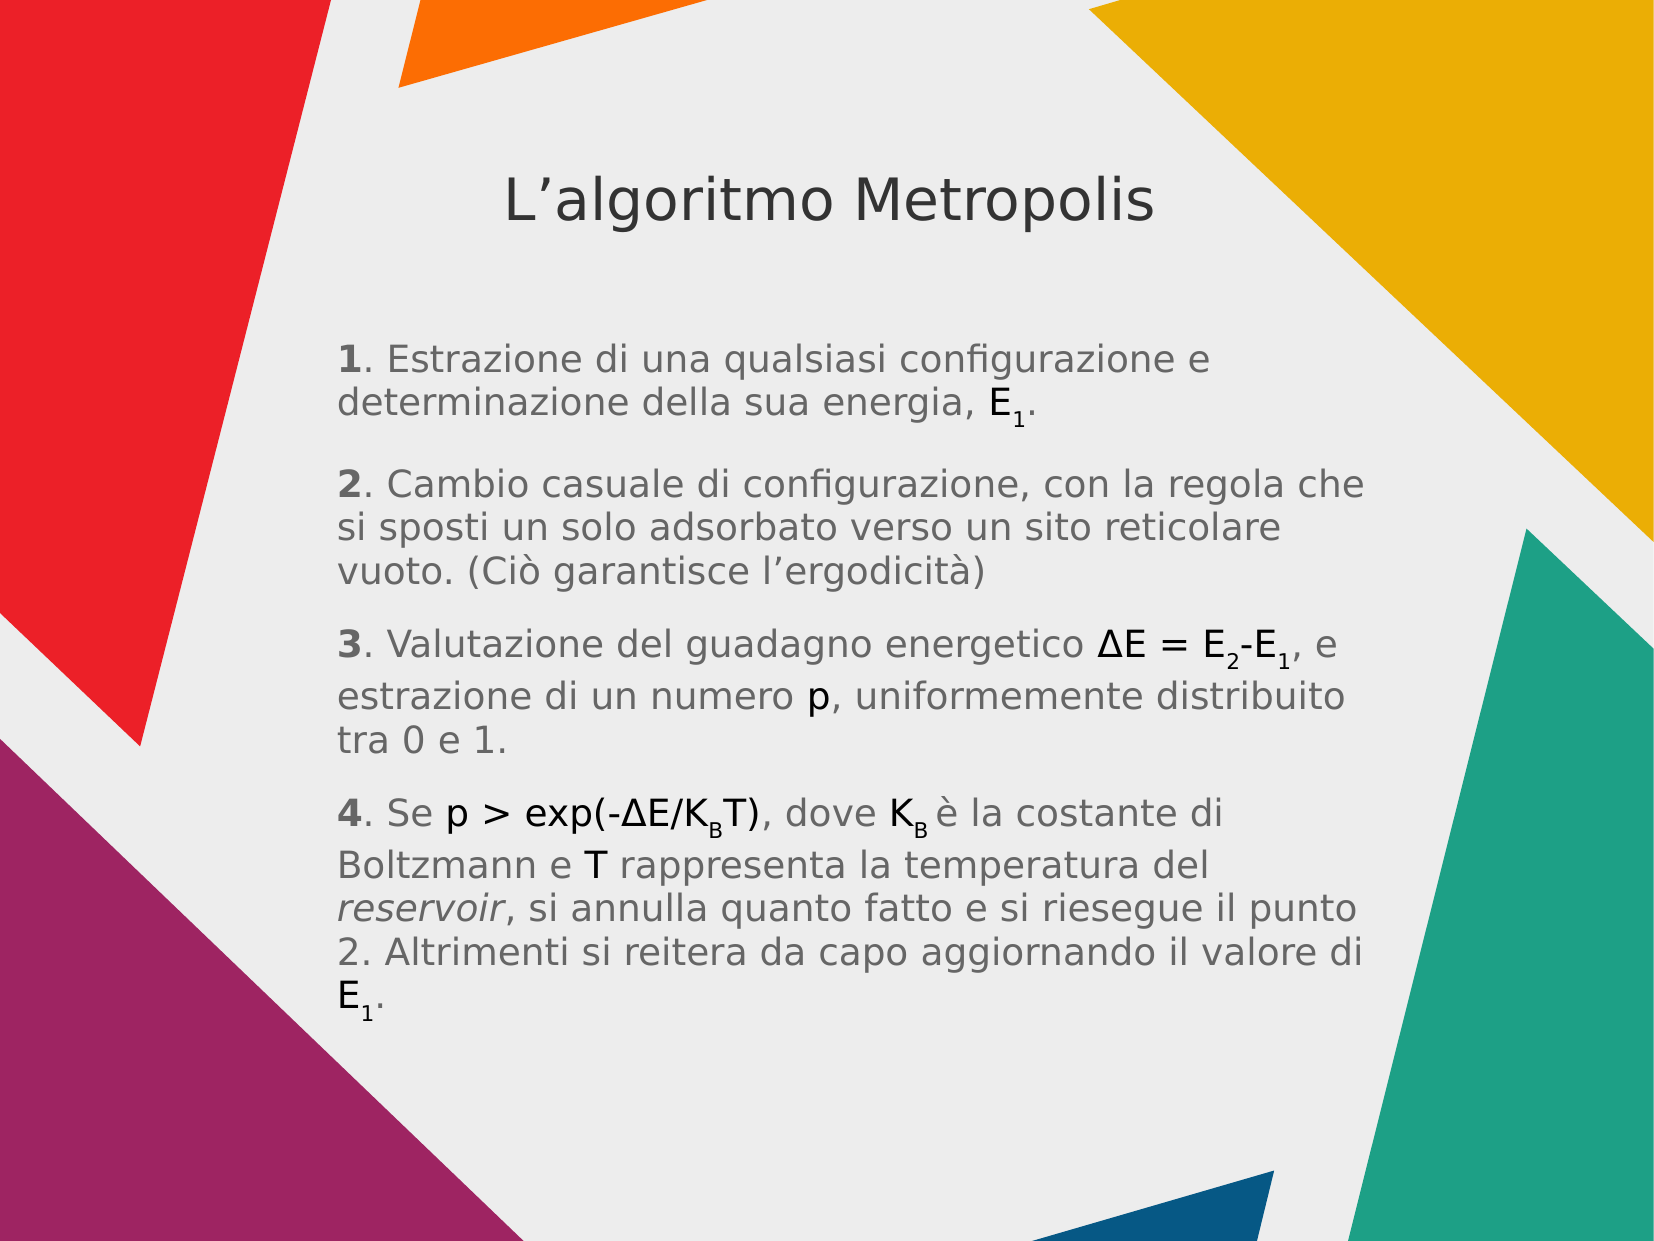

# L’algoritmo Metropolis
1. Estrazione di una qualsiasi configurazione e determinazione della sua energia, E1.
2. Cambio casuale di configurazione, con la regola che si sposti un solo adsorbato verso un sito reticolare vuoto. (Ciò garantisce l’ergodicità)
3. Valutazione del guadagno energetico ΔE = E2-E1, e estrazione di un numero p, uniformemente distribuito tra 0 e 1.
4. Se p > exp(-ΔE/KBT), dove KB è la costante di Boltzmann e T rappresenta la temperatura del reservoir, si annulla quanto fatto e si riesegue il punto 2. Altrimenti si reitera da capo aggiornando il valore di E1.